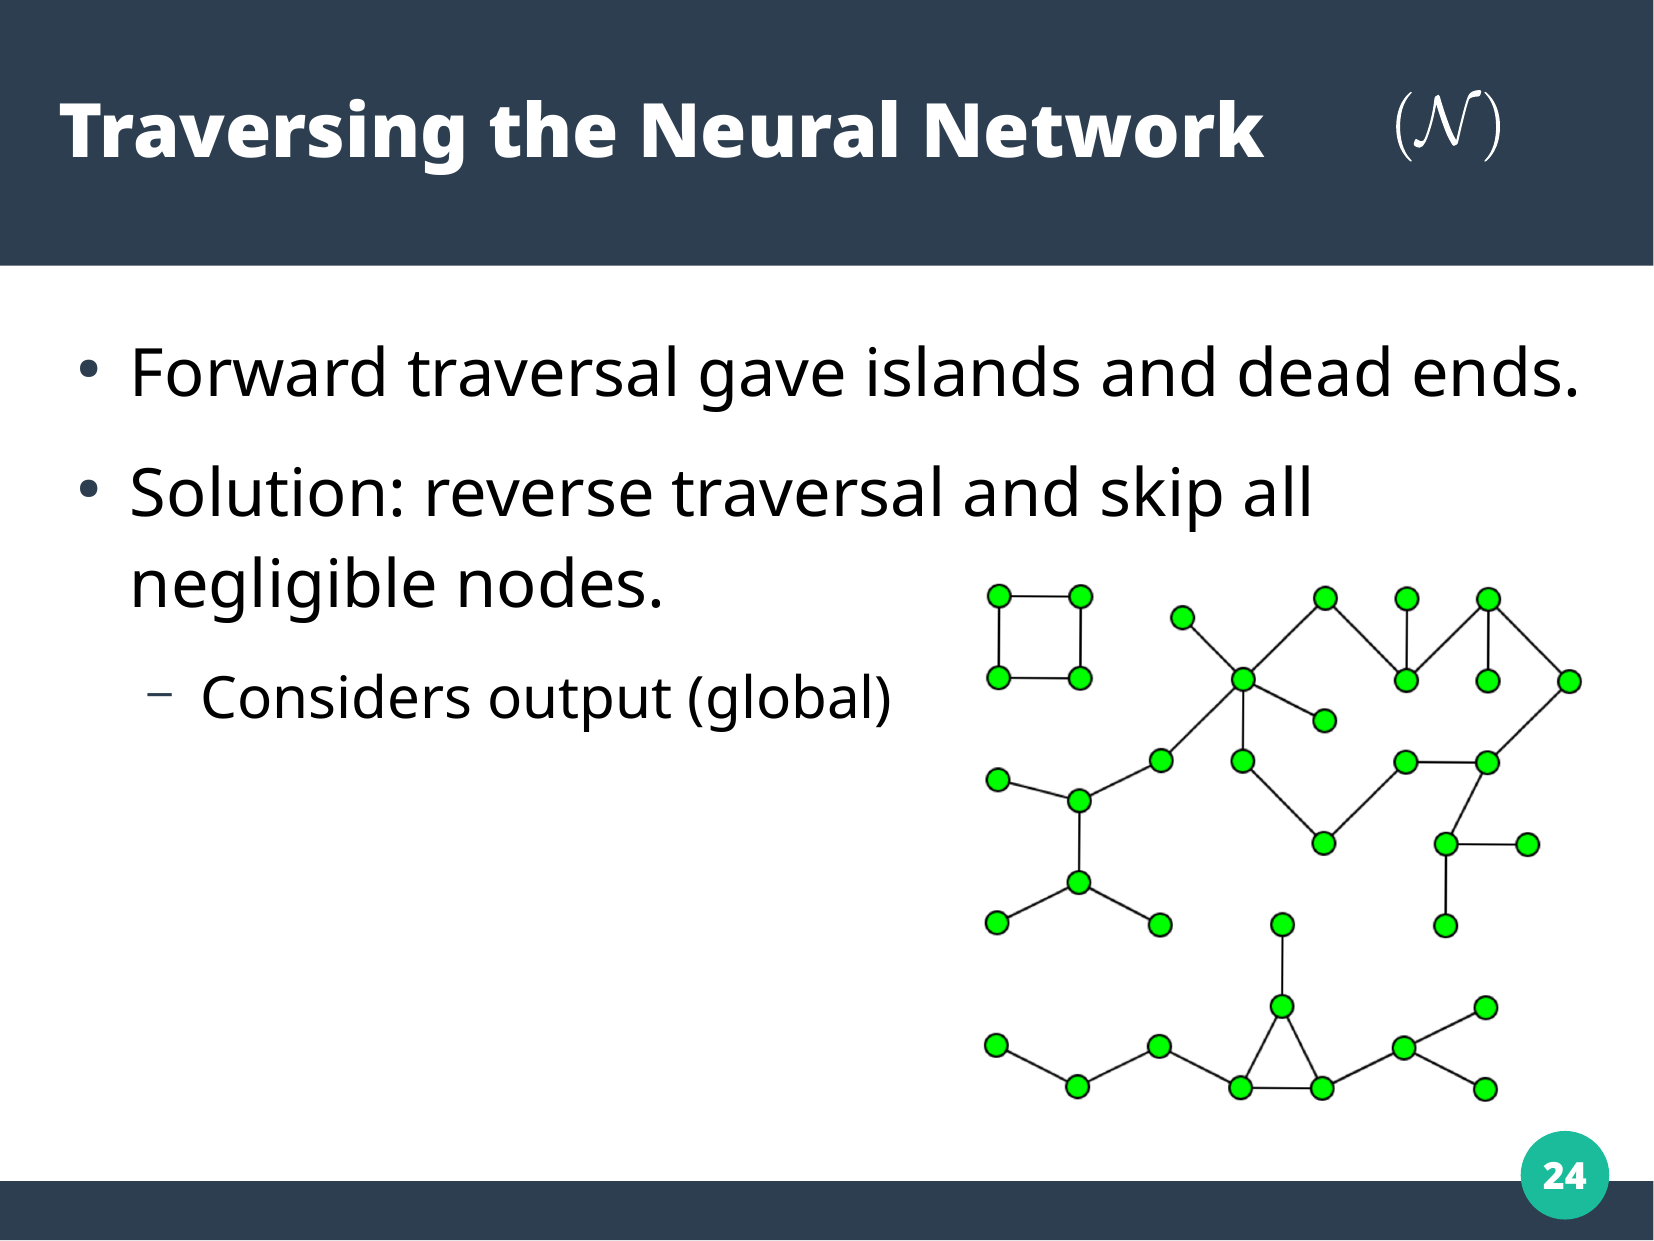

# Traversing the Neural Network
Forward traversal gave islands and dead ends.
Solution: reverse traversal and skip all negligible nodes.
Considers output (global)
24